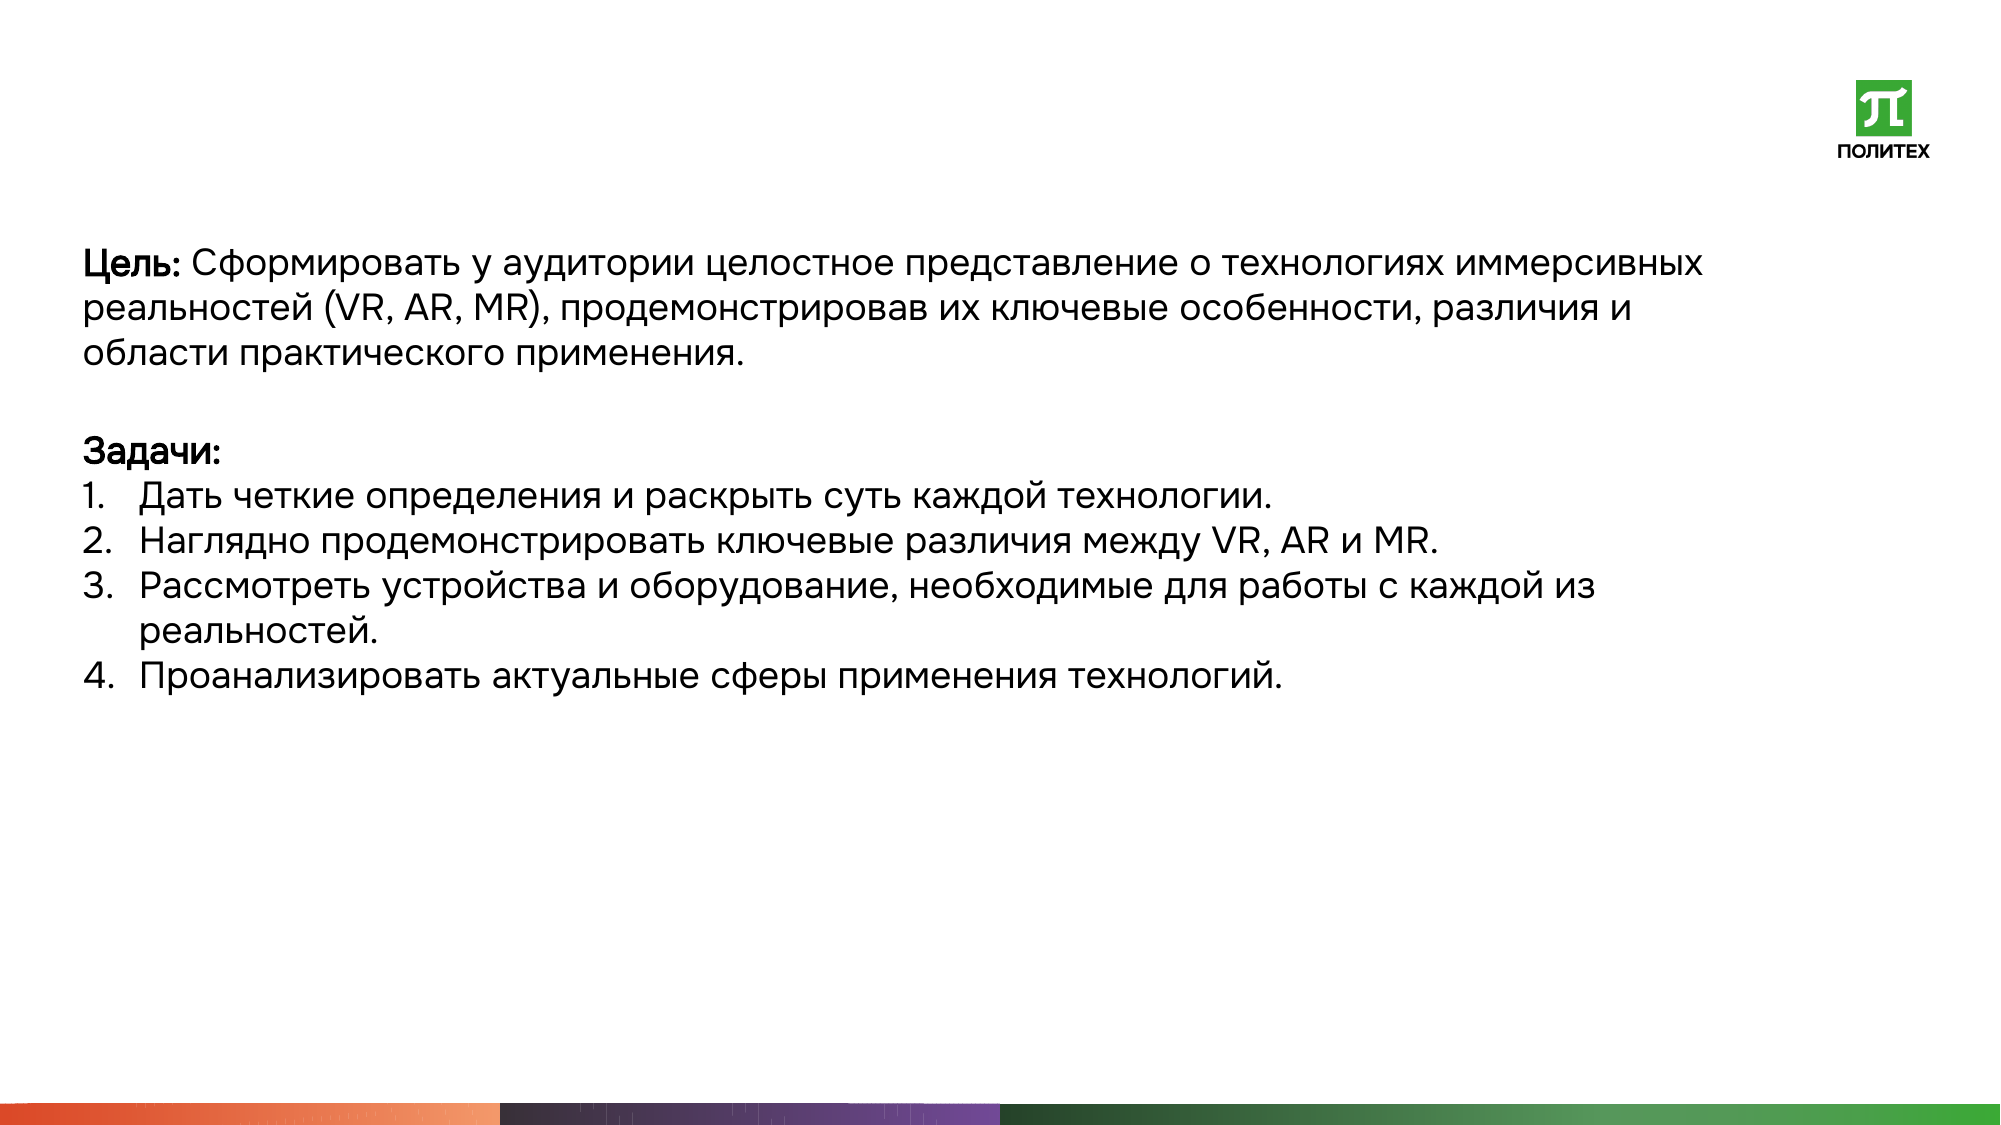

Цель: Сформировать у аудитории целостное представление о технологиях иммерсивных реальностей (VR, AR, MR), продемонстрировав их ключевые особенности, различия и области практического применения.
Задачи:
Дать четкие определения и раскрыть суть каждой технологии.
Наглядно продемонстрировать ключевые различия между VR, AR и MR.
Рассмотреть устройства и оборудование, необходимые для работы с каждой из реальностей.
Проанализировать актуальные сферы применения технологий.